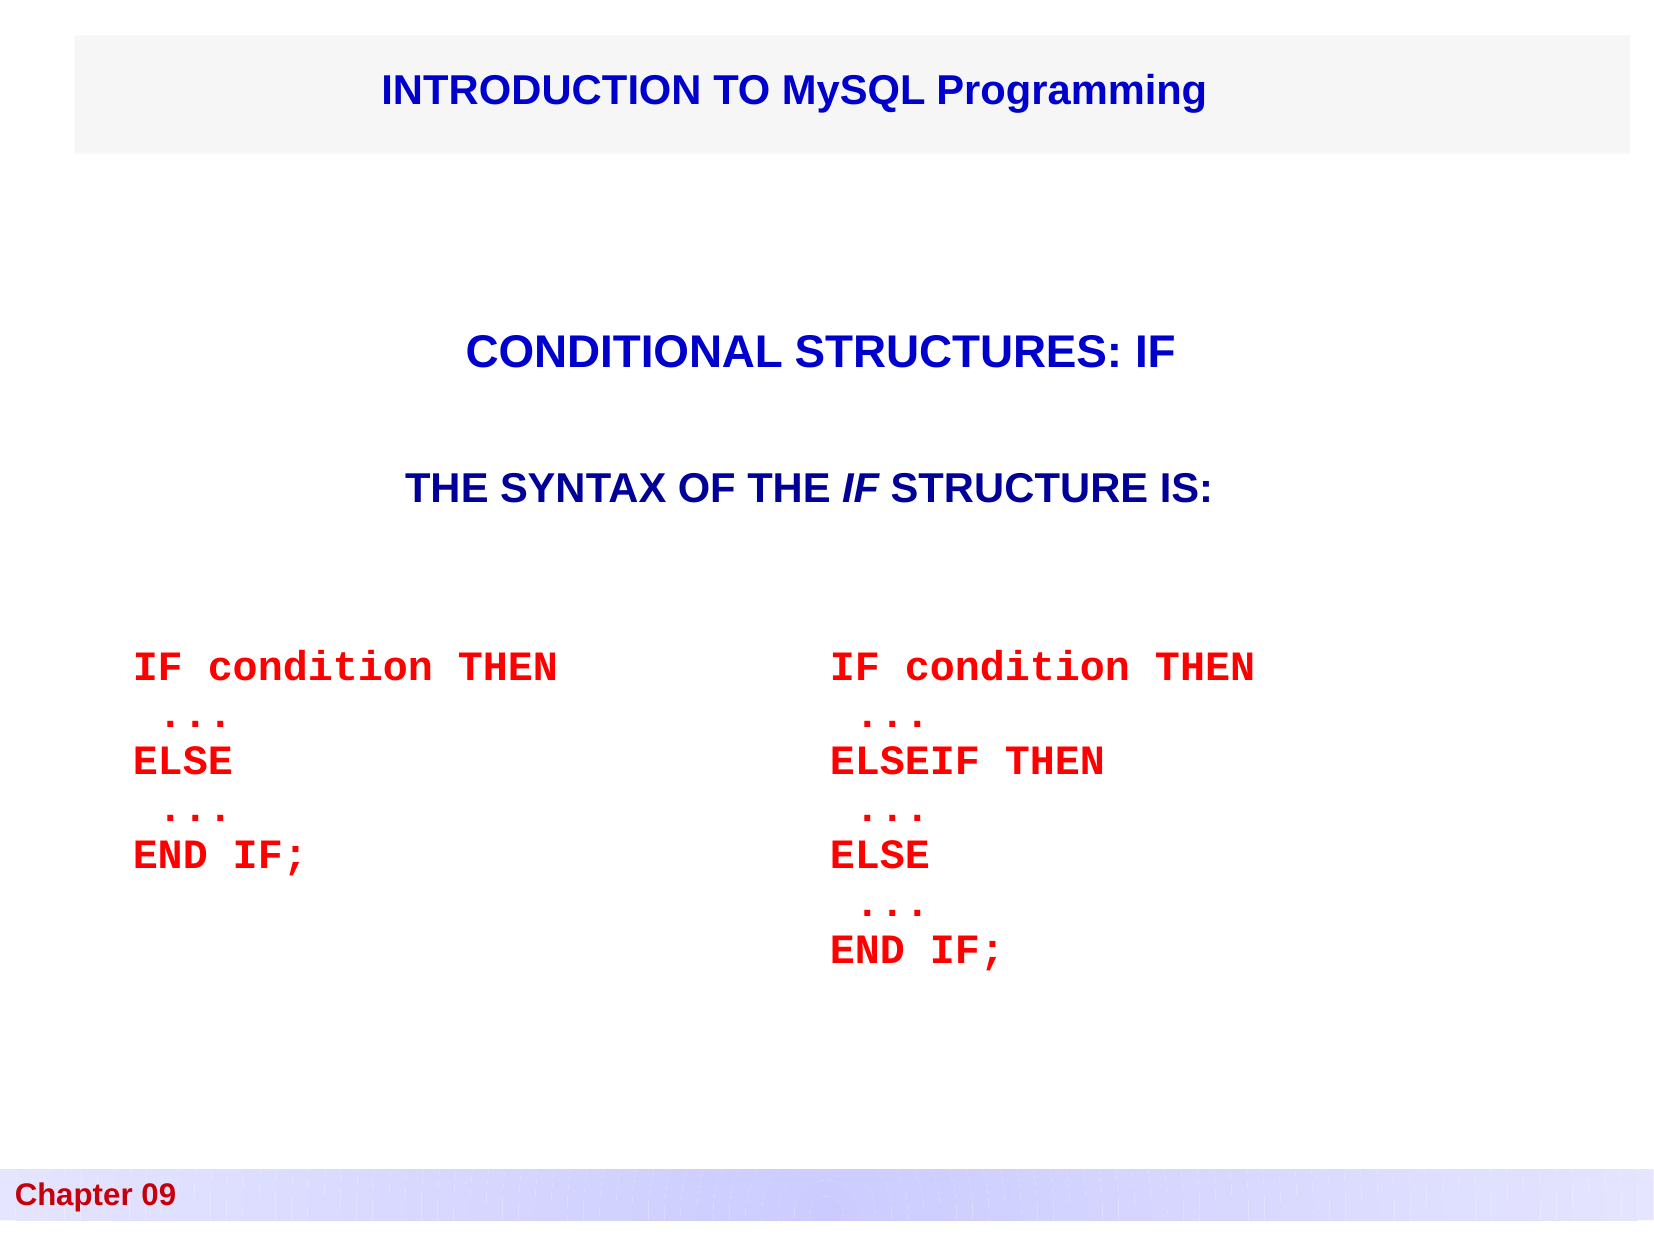

INTRODUCTION TO MySQL Programming
CONDITIONAL STRUCTURES: IF
THE SYNTAX OF THE IF STRUCTURE IS:
IF condition THEN
 ...
ELSE
 ...
END IF;
IF condition THEN
 ...
ELSEIF THEN
 ...
ELSE
 ...
END IF;
Chapter 09